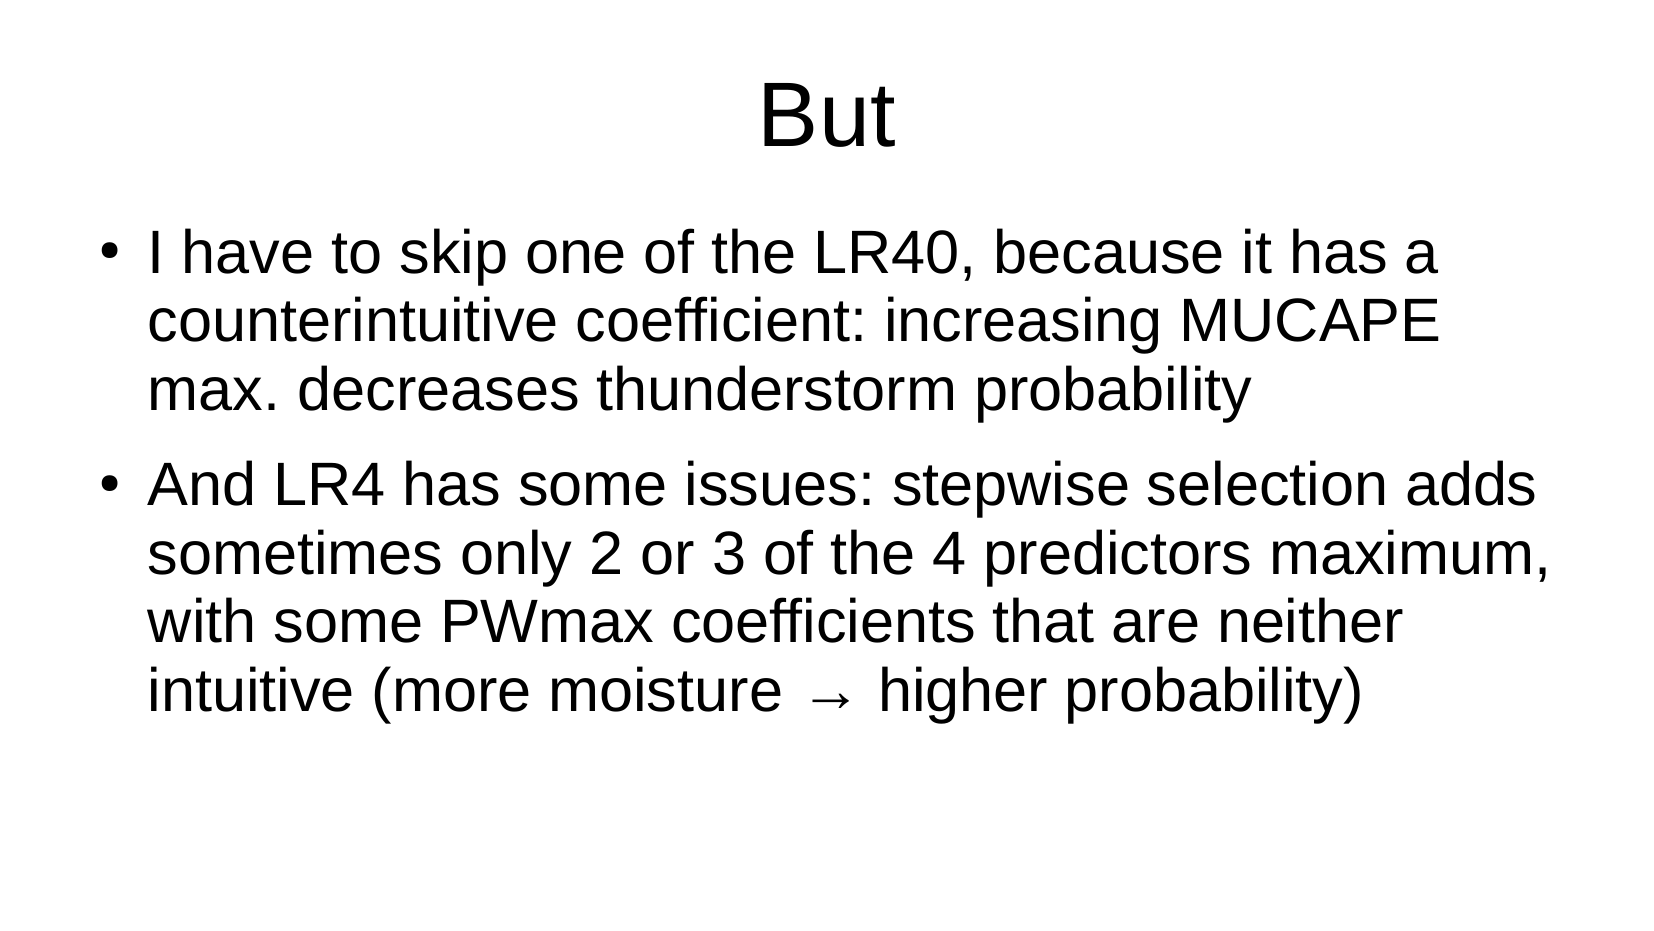

# But
I have to skip one of the LR40, because it has a counterintuitive coefficient: increasing MUCAPE max. decreases thunderstorm probability
And LR4 has some issues: stepwise selection adds sometimes only 2 or 3 of the 4 predictors maximum, with some PWmax coefficients that are neither intuitive (more moisture → higher probability)